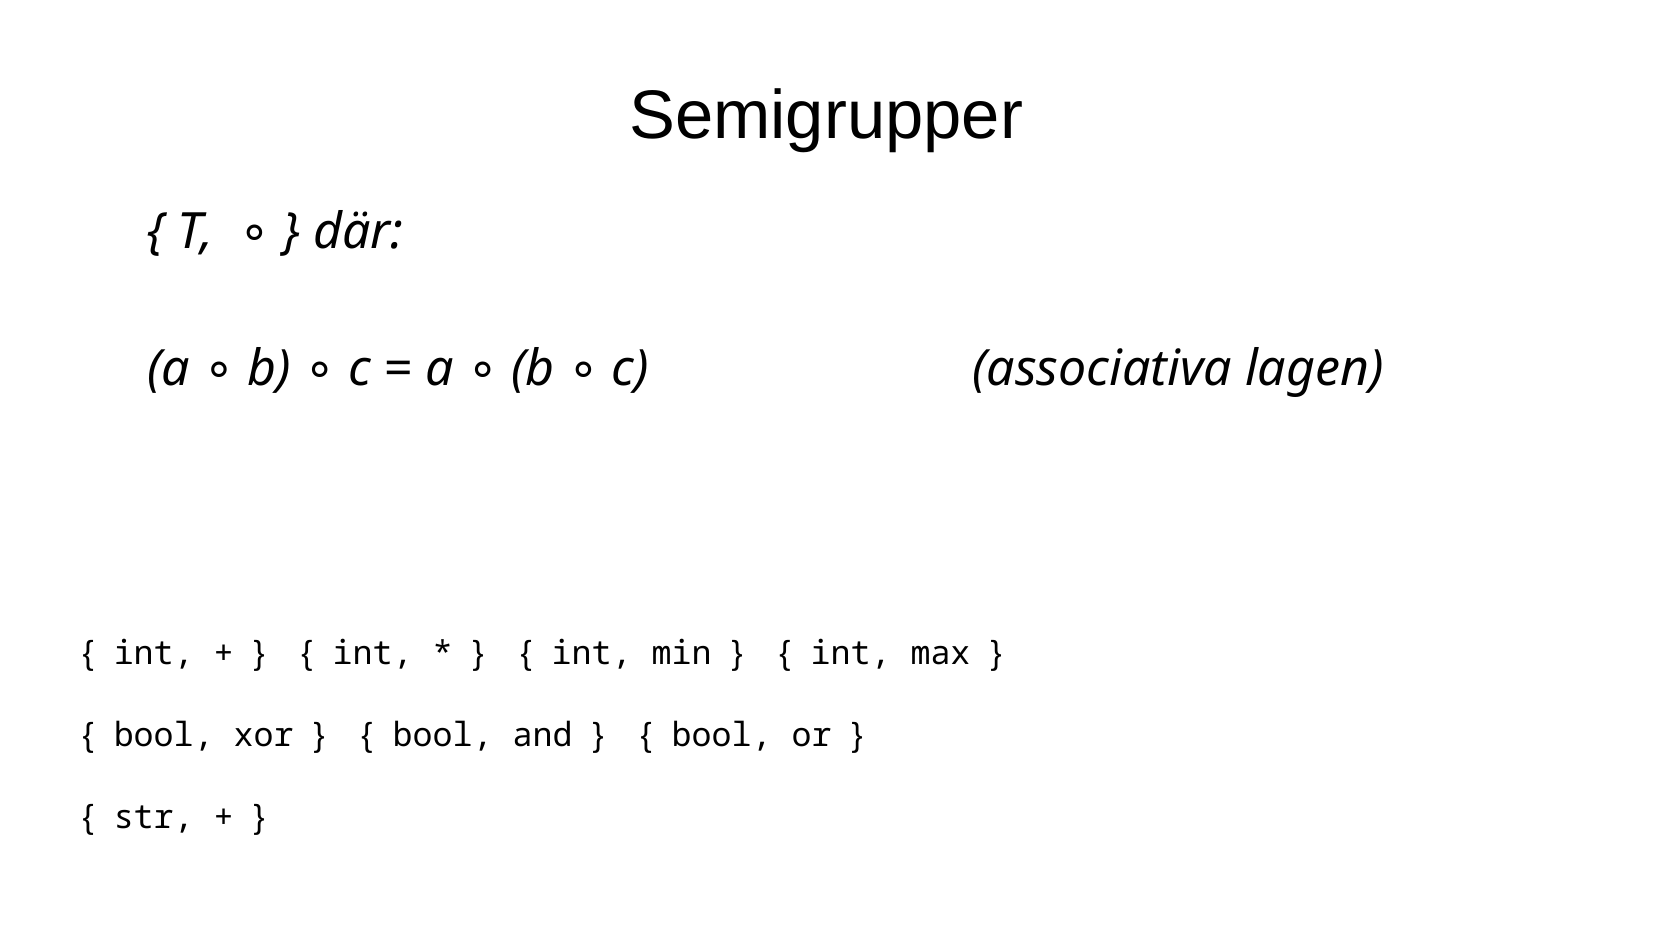

# Semigrupper
{ T, ∘ } där:
(a ∘ b) ∘ c = a ∘ (b ∘ c)					(associativa lagen)
{ int, + } { int, * } { int, min } { int, max }
{ bool, xor } { bool, and } { bool, or }
{ str, + }